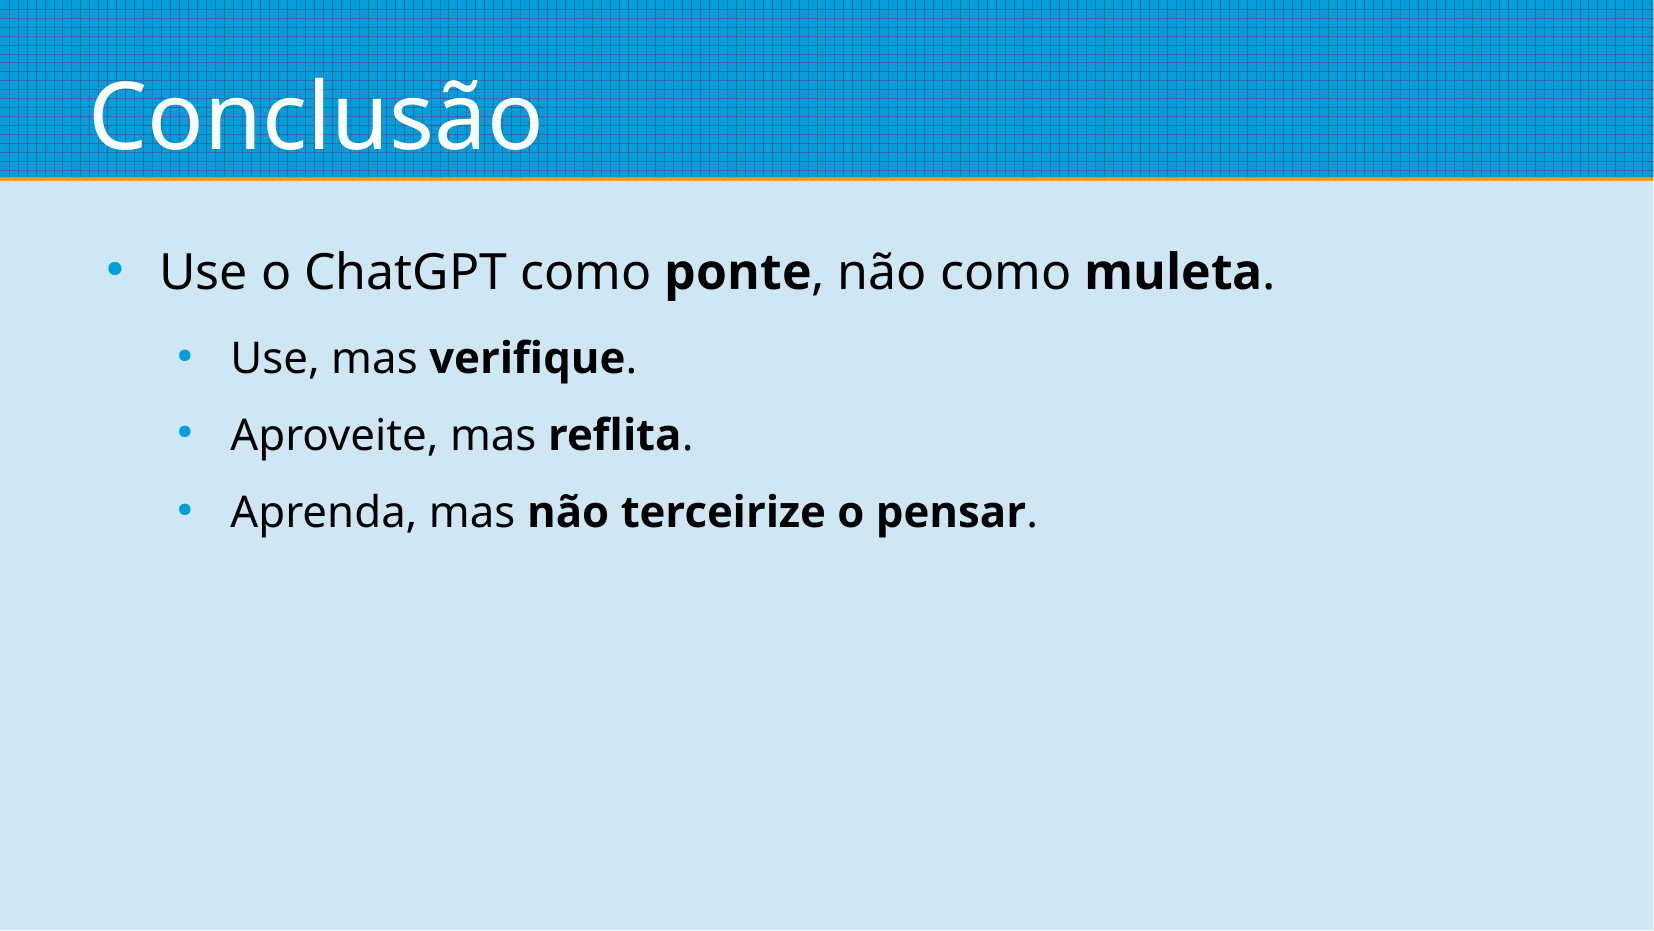

# Conclusão
Use o ChatGPT como ponte, não como muleta.
Use, mas verifique.
Aproveite, mas reflita.
Aprenda, mas não terceirize o pensar.